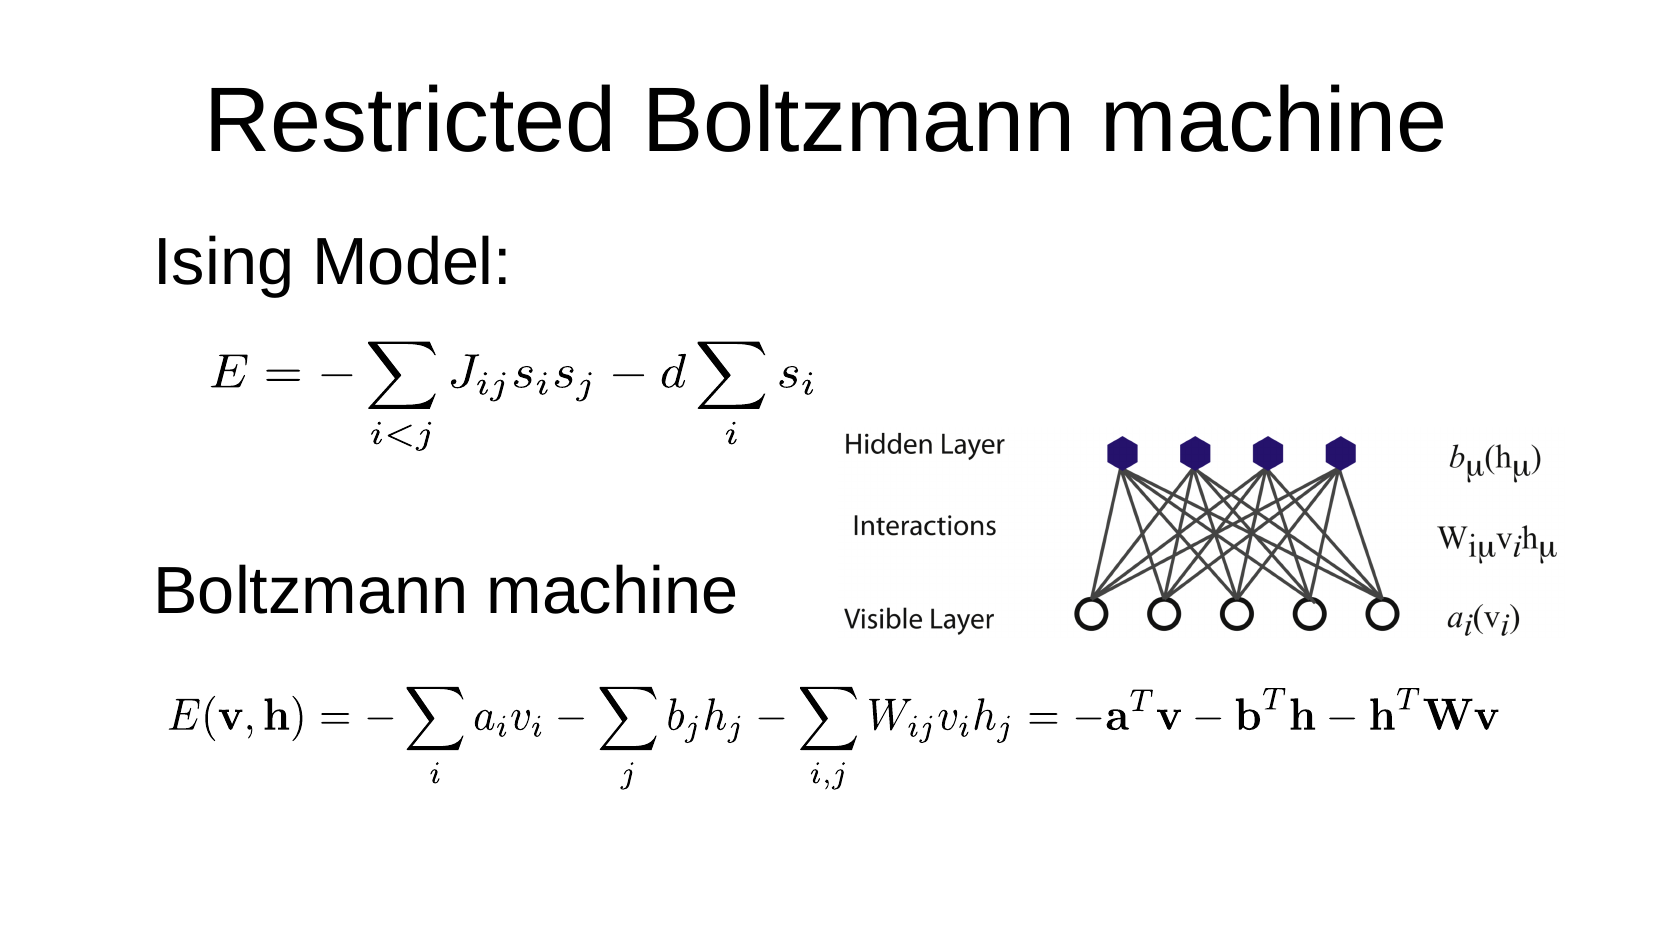

# Restricted Boltzmann machine
Ising Model:
Boltzmann machine